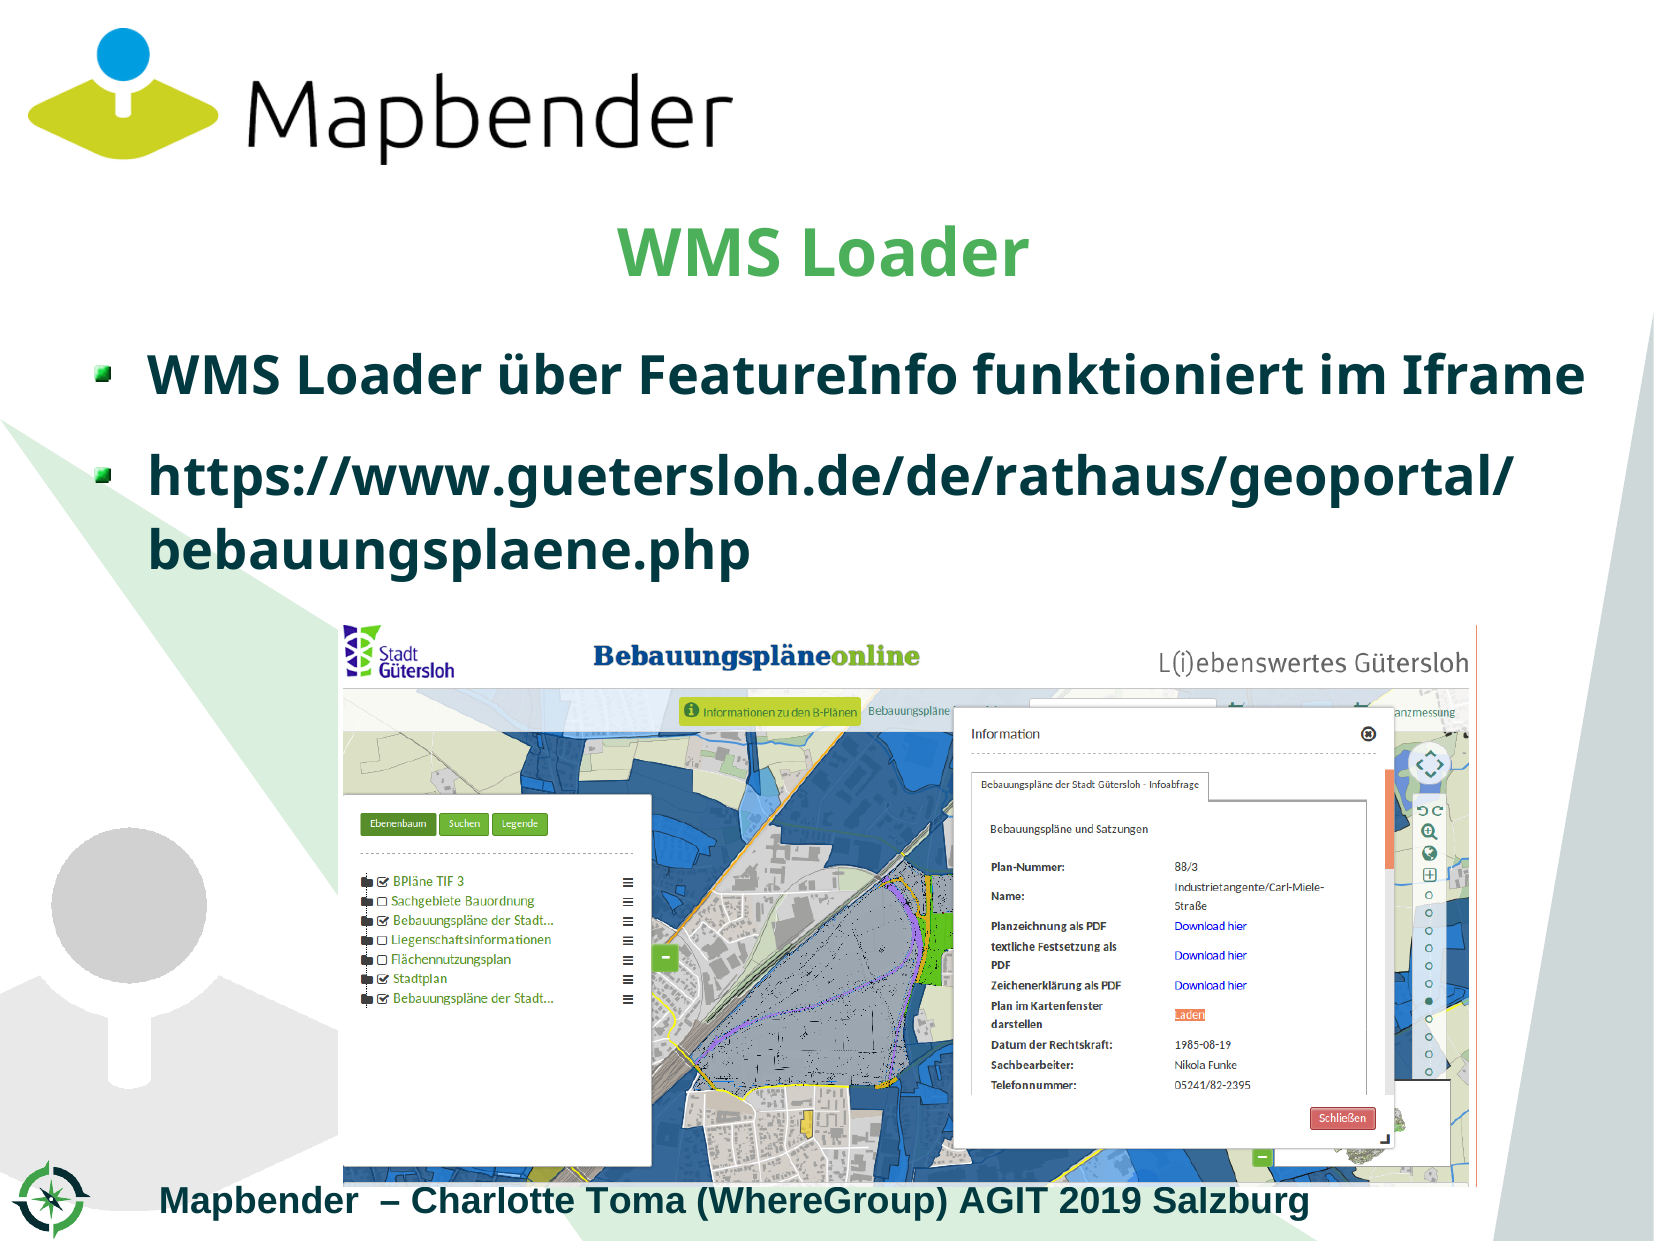

# WMS Loader
WMS Loader über FeatureInfo funktioniert im Iframe
https://www.guetersloh.de/de/rathaus/geoportal/bebauungsplaene.php